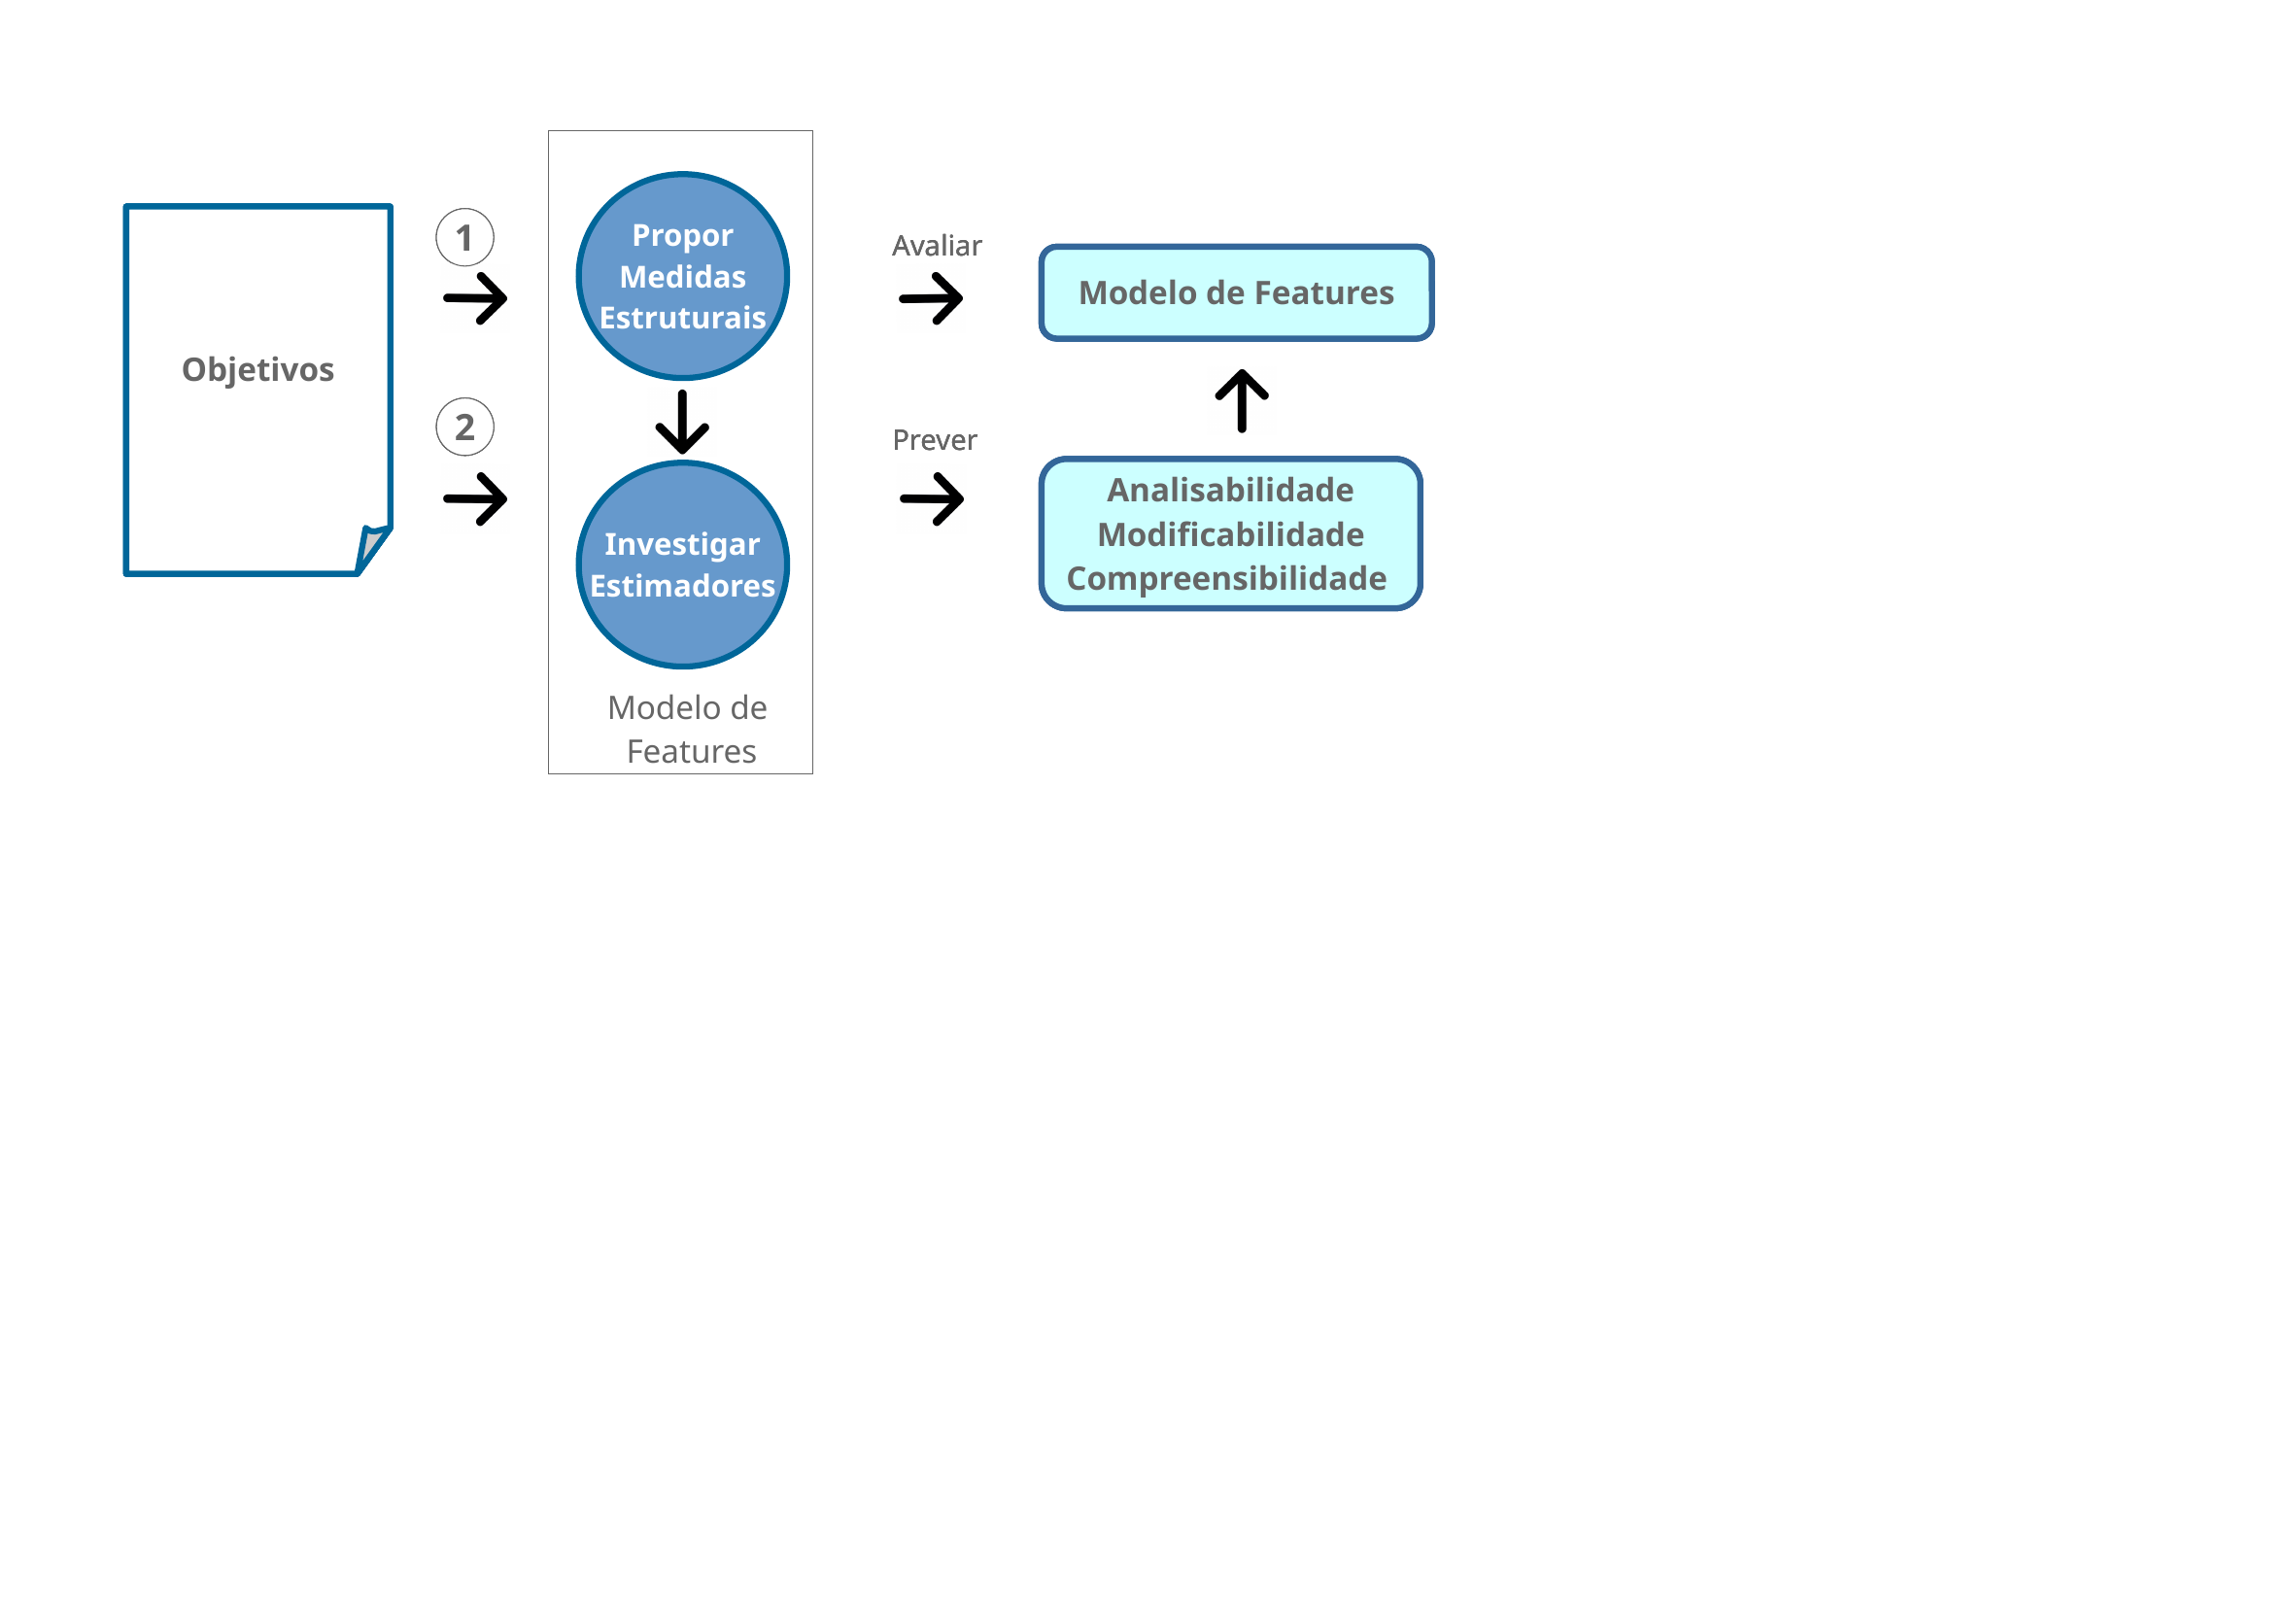

Propor
Medidas
Estruturais
Propor
Medidas
Estruturais
Propor
Medidas
Estruturais
Objetivos
Objetivos
Objetivos
1
1
1
Avaliar
Avaliar
Avaliar
Modelo de Features
Modelo de Features
Modelo de Features
2
2
2
Prever
Prever
Prever
Analisabilidade
Modificabilidade
Compreensibilidade
Analisabilidade
Modificabilidade
Compreensibilidade
Analisabilidade
Modificabilidade
Compreensibilidade
Investigar
Estimadores
Investigar
Estimadores
Investigar
Estimadores
Modelo de
Features
Modelo de
Features
Modelo de
Features